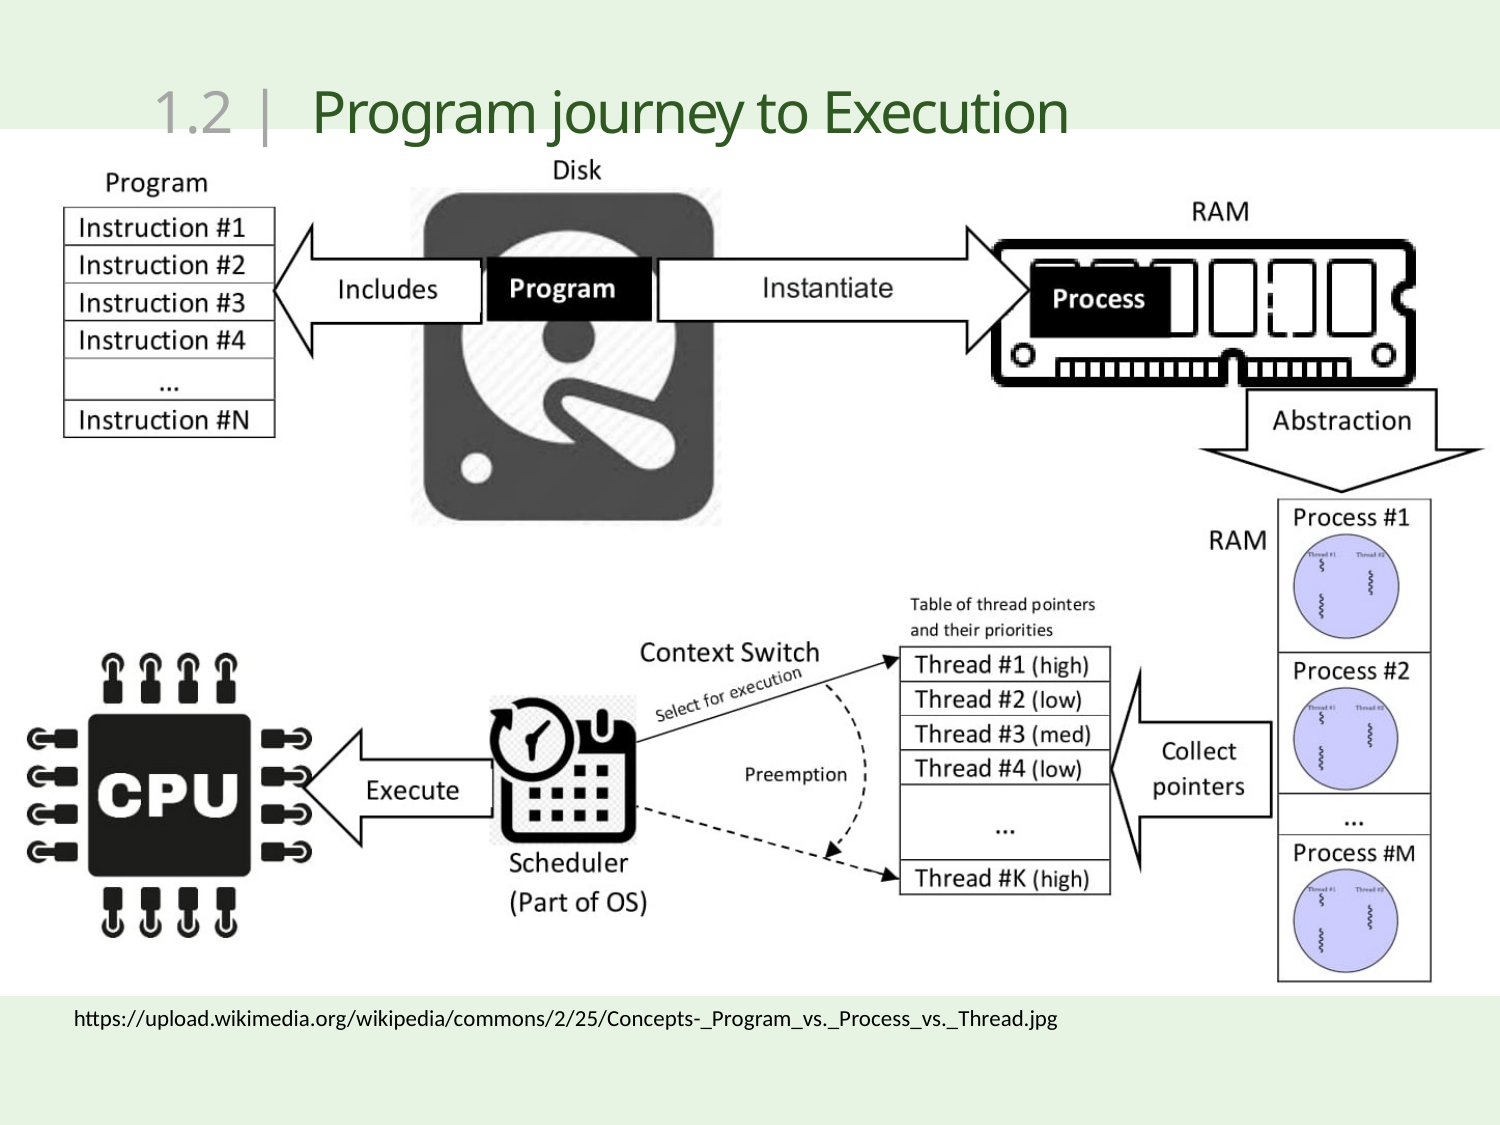

1.2 | Program journey to Execution
https://upload.wikimedia.org/wikipedia/commons/2/25/Concepts-_Program_vs._Process_vs._Thread.jpg